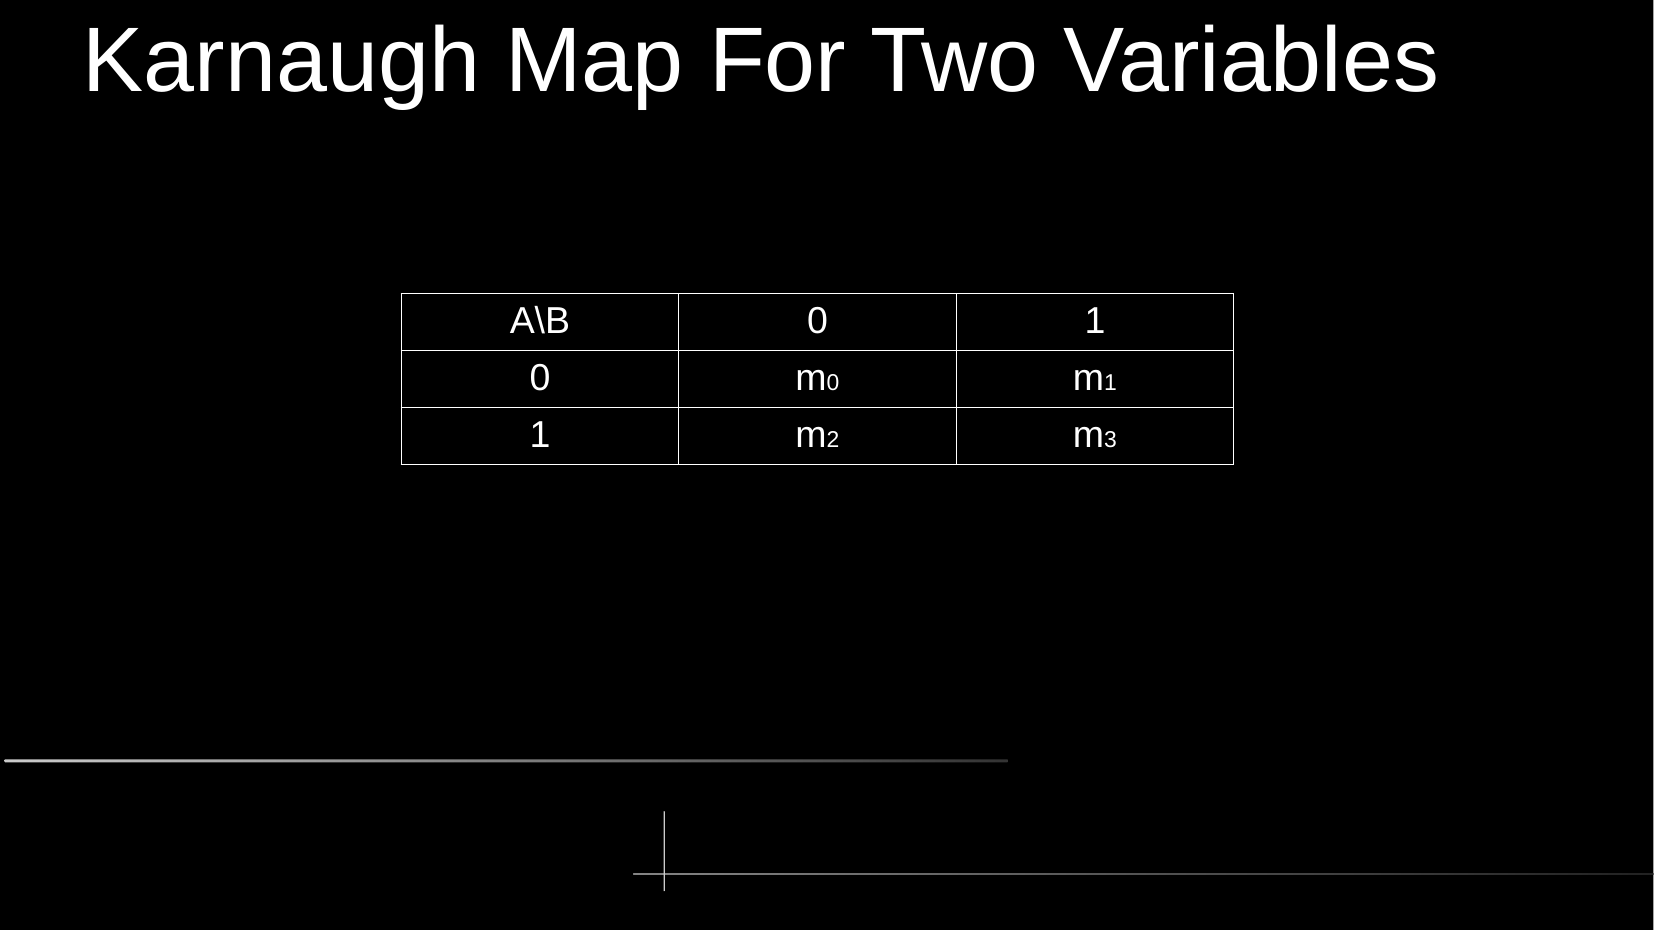

# Karnaugh Map For Two Variables
| A\B | 0 | 1 |
| --- | --- | --- |
| 0 | m0 | m1 |
| 1 | m2 | m3 |